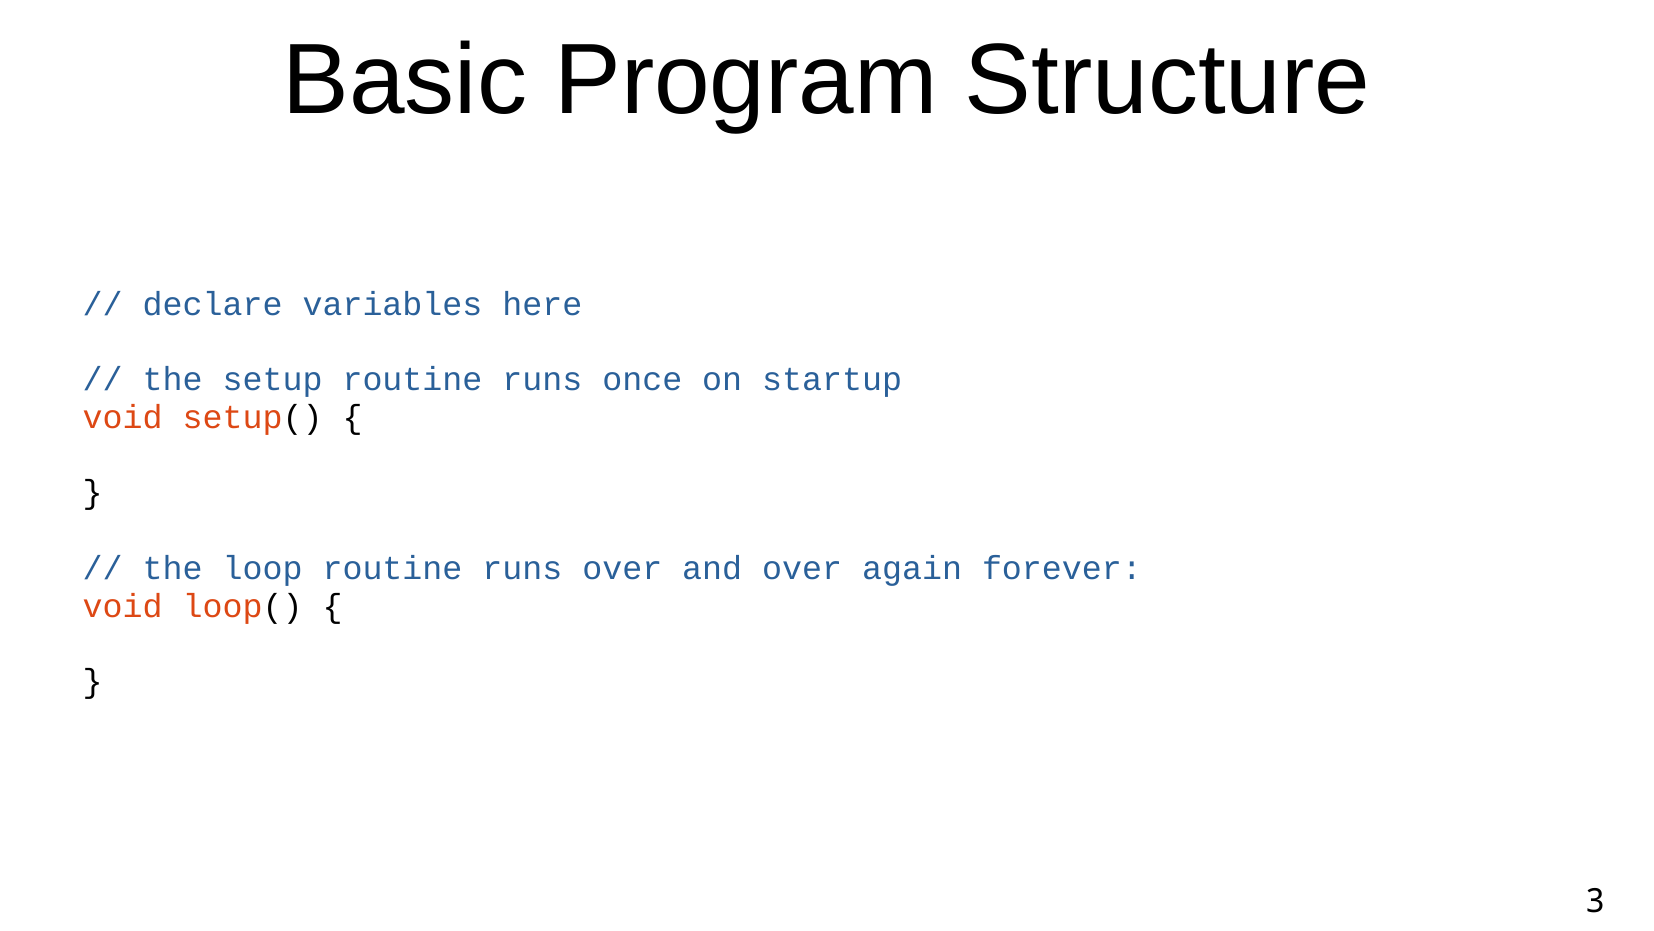

# Basic Program Structure
// declare variables here
// the setup routine runs once on startup
void setup() {
}
// the loop routine runs over and over again forever:
void loop() {
}